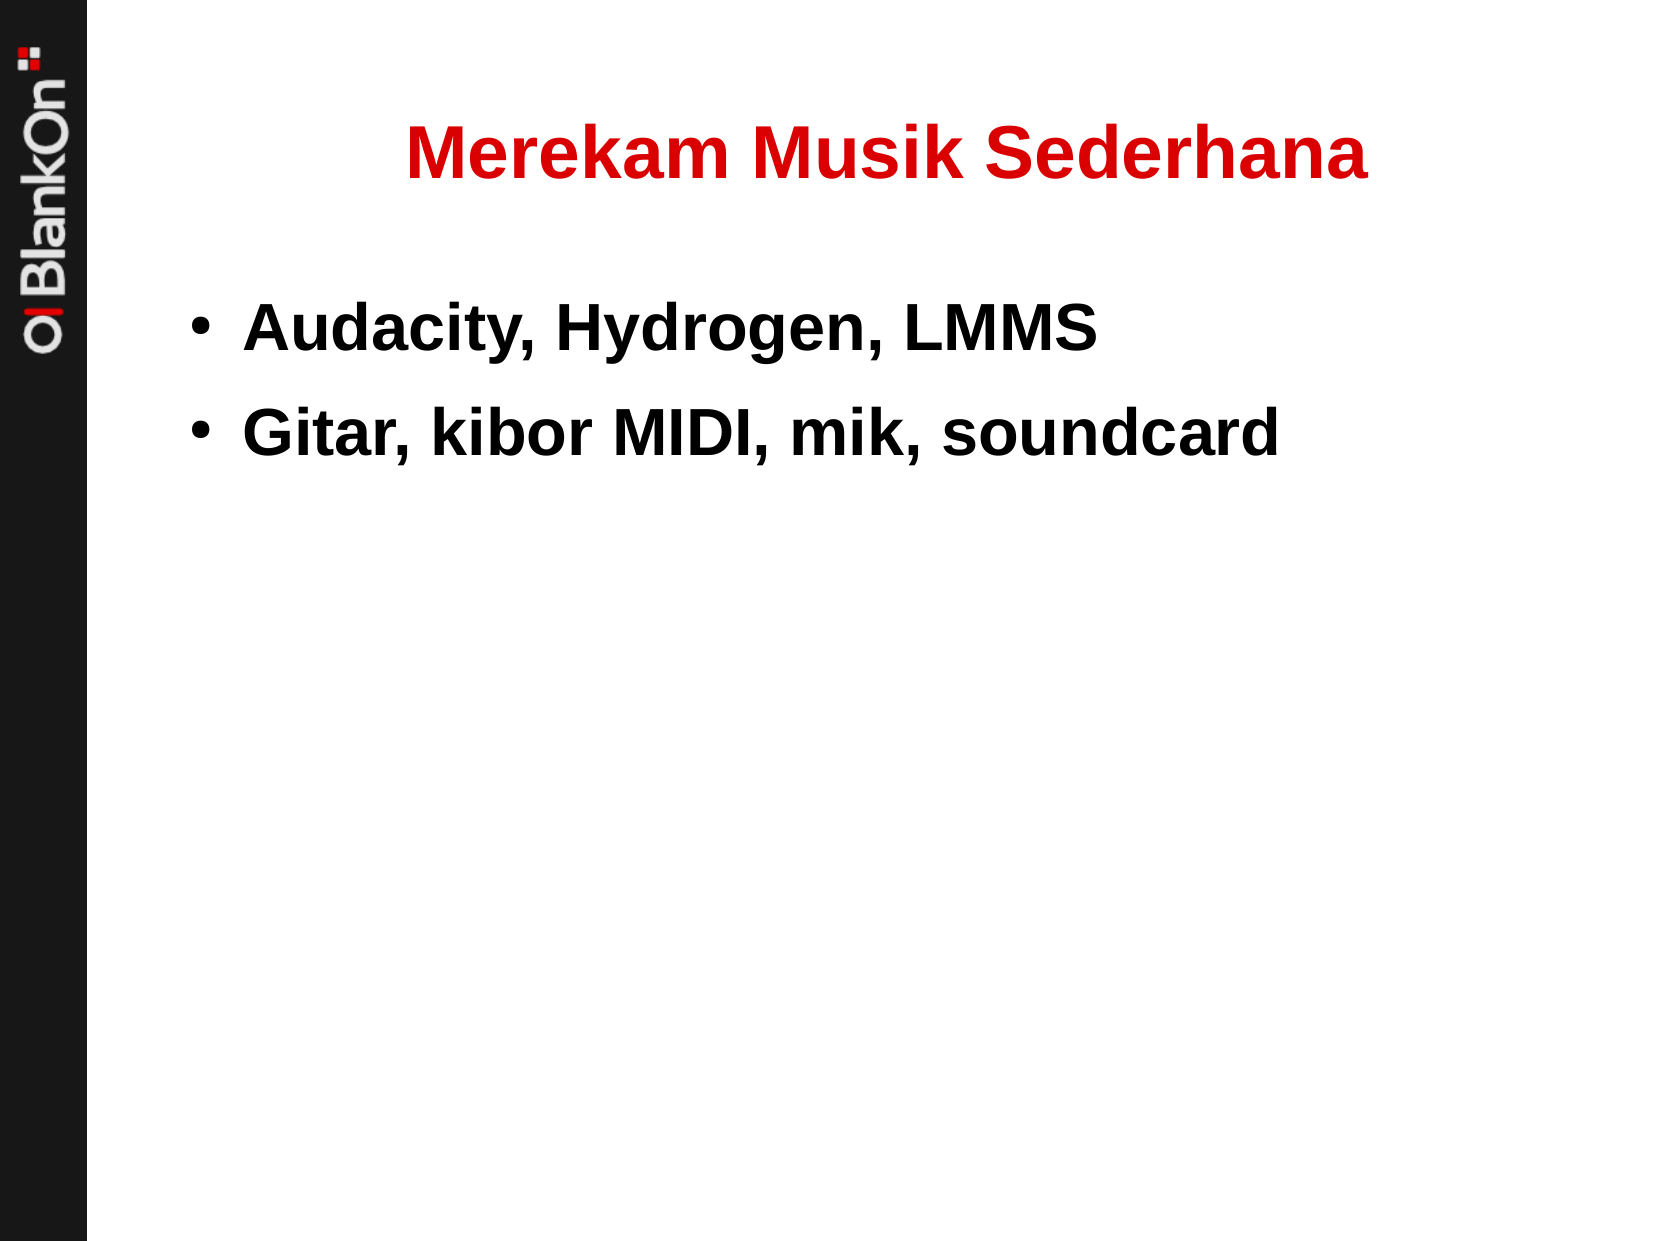

Merekam Musik Sederhana
# Audacity, Hydrogen, LMMS
Gitar, kibor MIDI, mik, soundcard